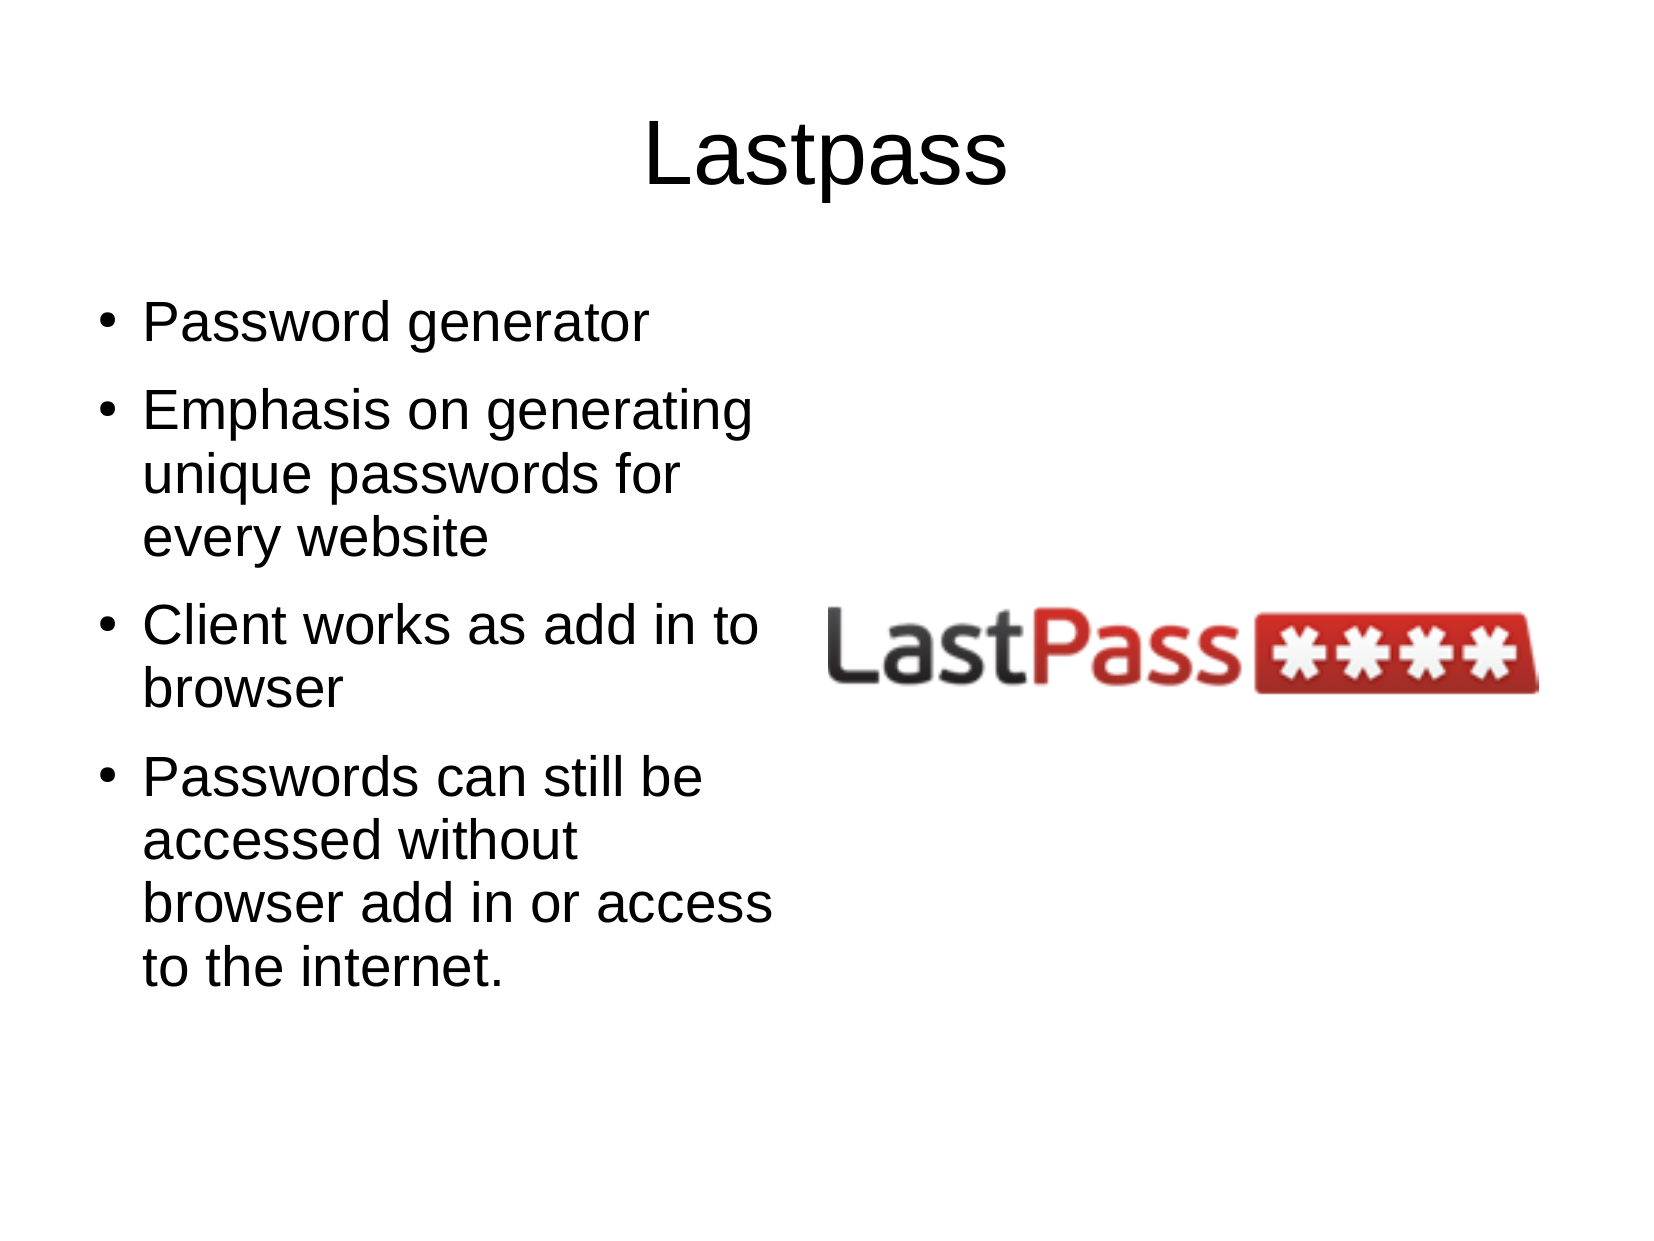

# Lastpass
Password generator
Emphasis on generating unique passwords for every website
Client works as add in to browser
Passwords can still be accessed without browser add in or access to the internet.